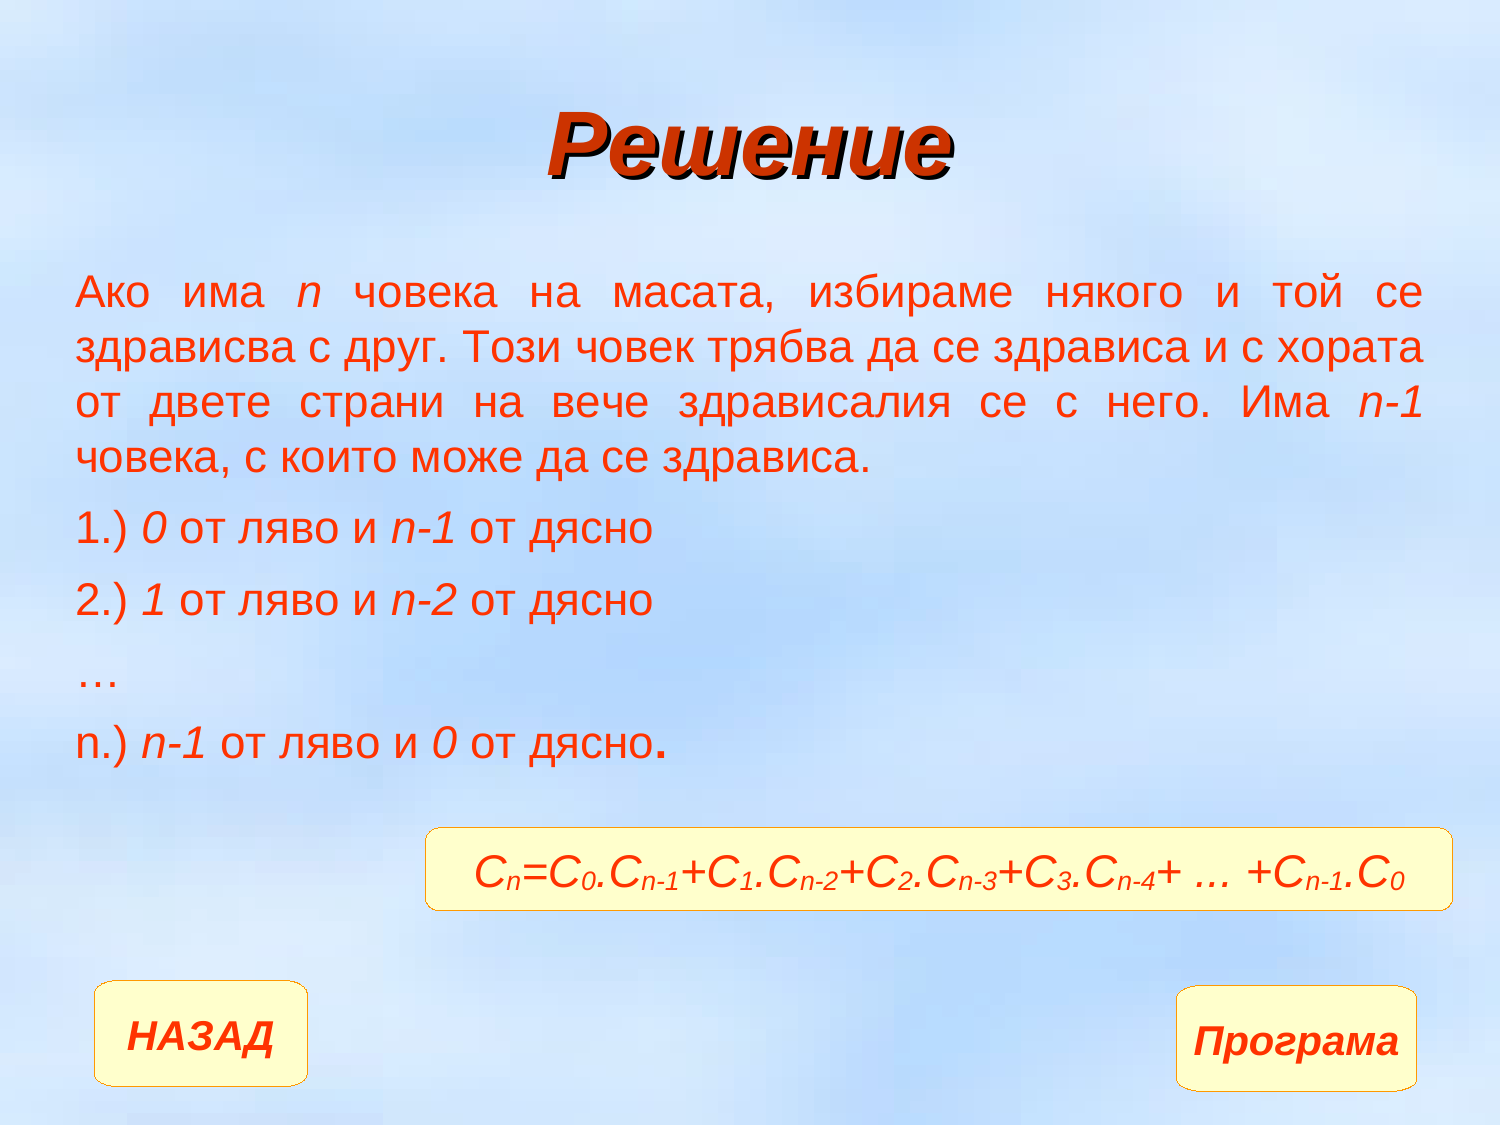

# Решение
Ако има n човека на масата, избираме някого и той се здрависва с друг. Този човек трябва да се здрависа и с хората от двете страни на вече здрависалия се с него. Има n-1 човека, с които може да се здрависа.
1.) 0 от ляво и n-1 от дясно
2.) 1 от ляво и n-2 от дясно
…
n.) n-1 от ляво и 0 от дясно.
Cn=C0.Cn-1+C1.Cn-2+C2.Cn-3+C3.Cn-4+ ... +Cn-1.C0
НАЗАД
Програма